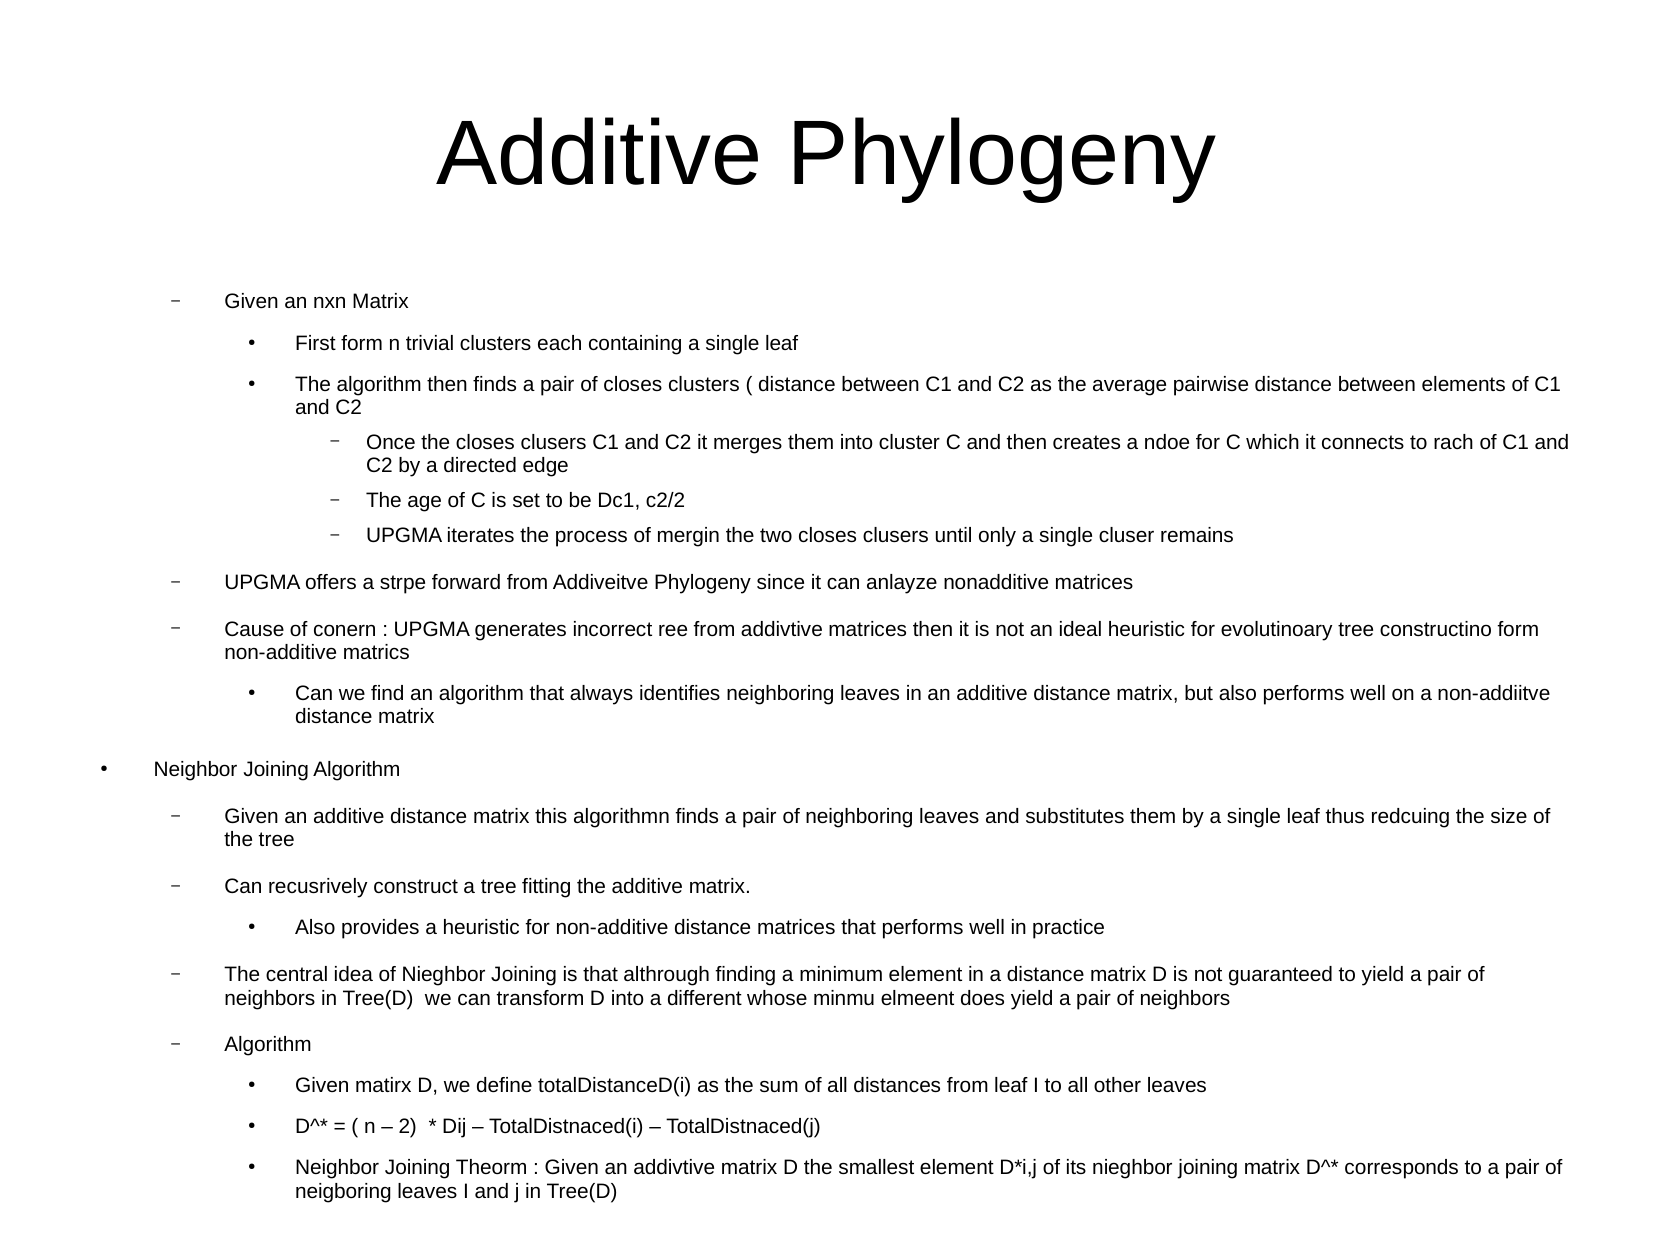

# Additive Phylogeny
Given an nxn Matrix
First form n trivial clusters each containing a single leaf
The algorithm then finds a pair of closes clusters ( distance between C1 and C2 as the average pairwise distance between elements of C1 and C2
Once the closes clusers C1 and C2 it merges them into cluster C and then creates a ndoe for C which it connects to rach of C1 and C2 by a directed edge
The age of C is set to be Dc1, c2/2
UPGMA iterates the process of mergin the two closes clusers until only a single cluser remains
UPGMA offers a strpe forward from Addiveitve Phylogeny since it can anlayze nonadditive matrices
Cause of conern : UPGMA generates incorrect ree from addivtive matrices then it is not an ideal heuristic for evolutinoary tree constructino form non-additive matrics
Can we find an algorithm that always identifies neighboring leaves in an additive distance matrix, but also performs well on a non-addiitve distance matrix
Neighbor Joining Algorithm
Given an additive distance matrix this algorithmn finds a pair of neighboring leaves and substitutes them by a single leaf thus redcuing the size of the tree
Can recusrively construct a tree fitting the additive matrix.
Also provides a heuristic for non-additive distance matrices that performs well in practice
The central idea of Nieghbor Joining is that althrough finding a minimum element in a distance matrix D is not guaranteed to yield a pair of neighbors in Tree(D) we can transform D into a different whose minmu elmeent does yield a pair of neighbors
Algorithm
Given matirx D, we define totalDistanceD(i) as the sum of all distances from leaf I to all other leaves
D^* = ( n – 2) * Dij – TotalDistnaced(i) – TotalDistnaced(j)
Neighbor Joining Theorm : Given an addivtive matrix D the smallest element D*i,j of its nieghbor joining matrix D^* corresponds to a pair of neigboring leaves I and j in Tree(D)